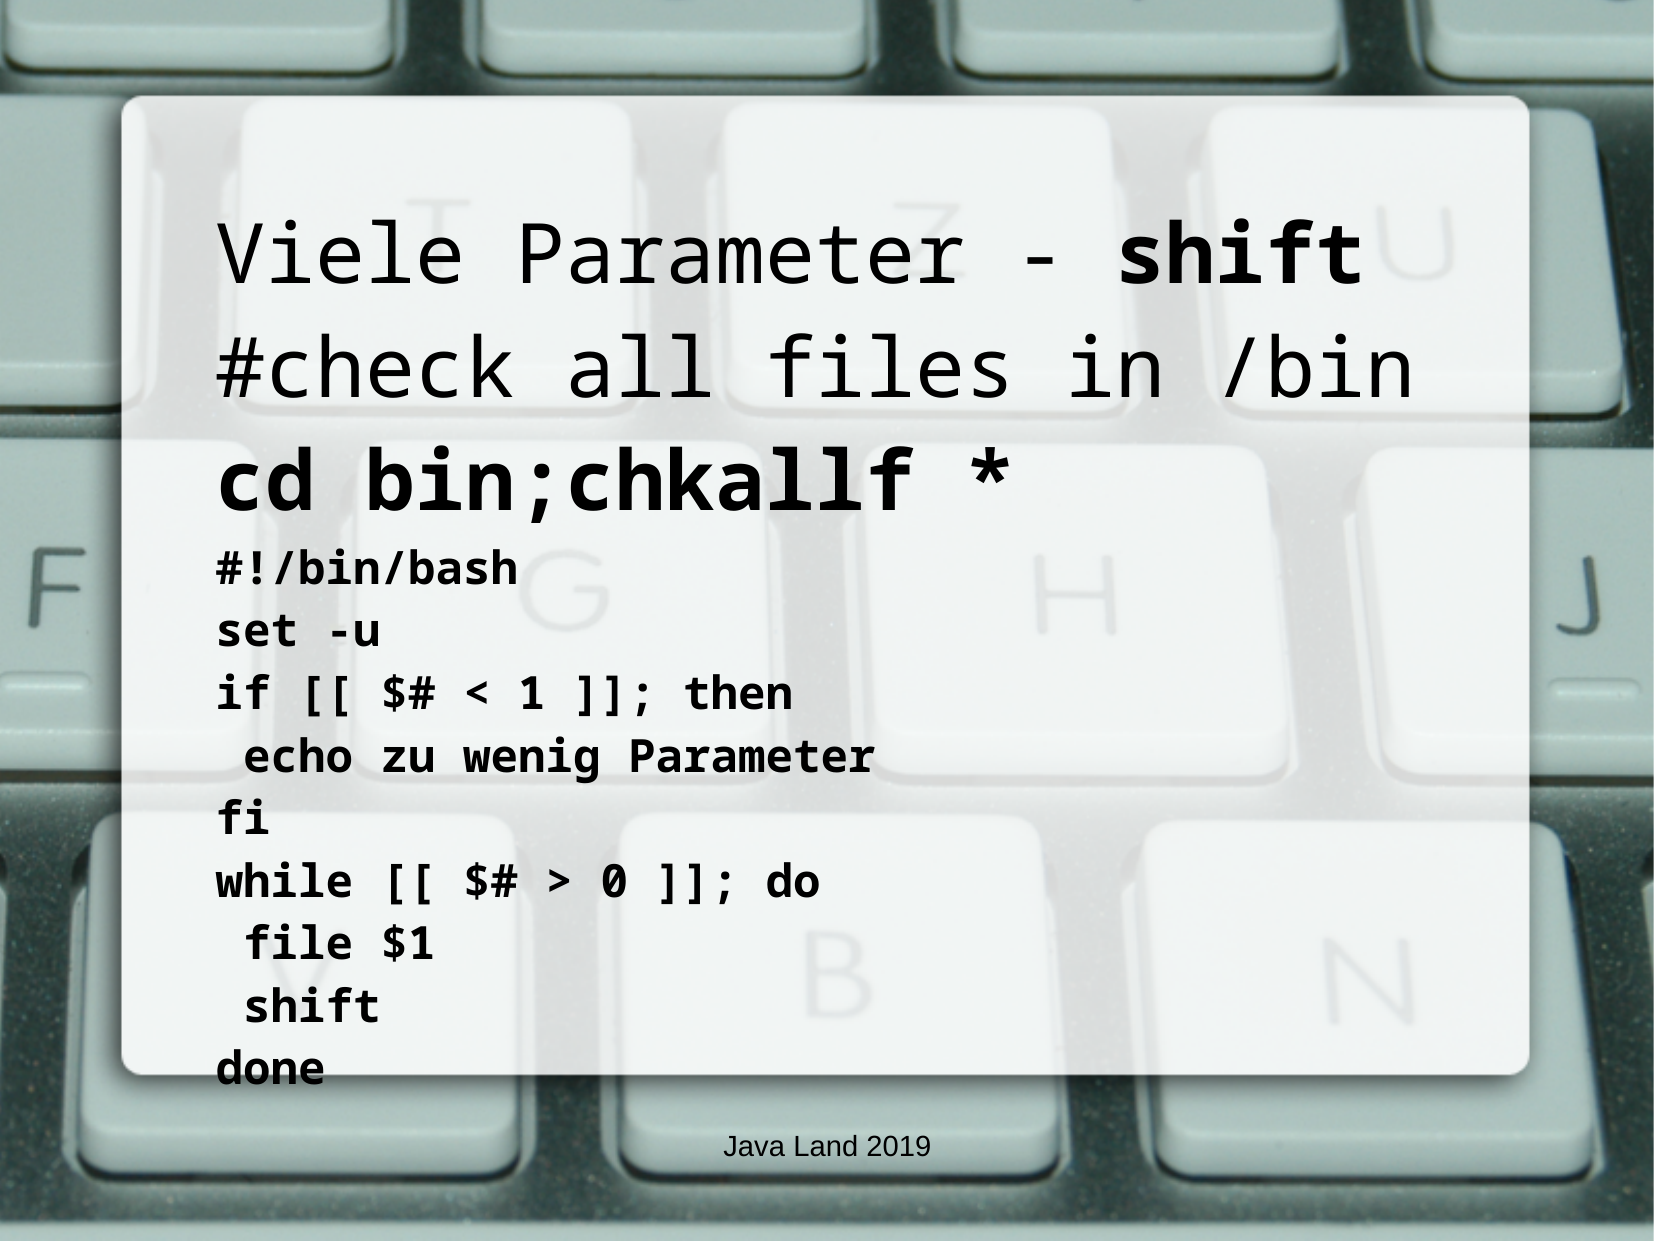

#
Viele Parameter - shift
#check all files in /bin
cd bin;chkallf *
#!/bin/bash
set -u
if [[ $# < 1 ]]; then
 echo zu wenig Parameter
fi
while [[ $# > 0 ]]; do
 file $1
 shift
done